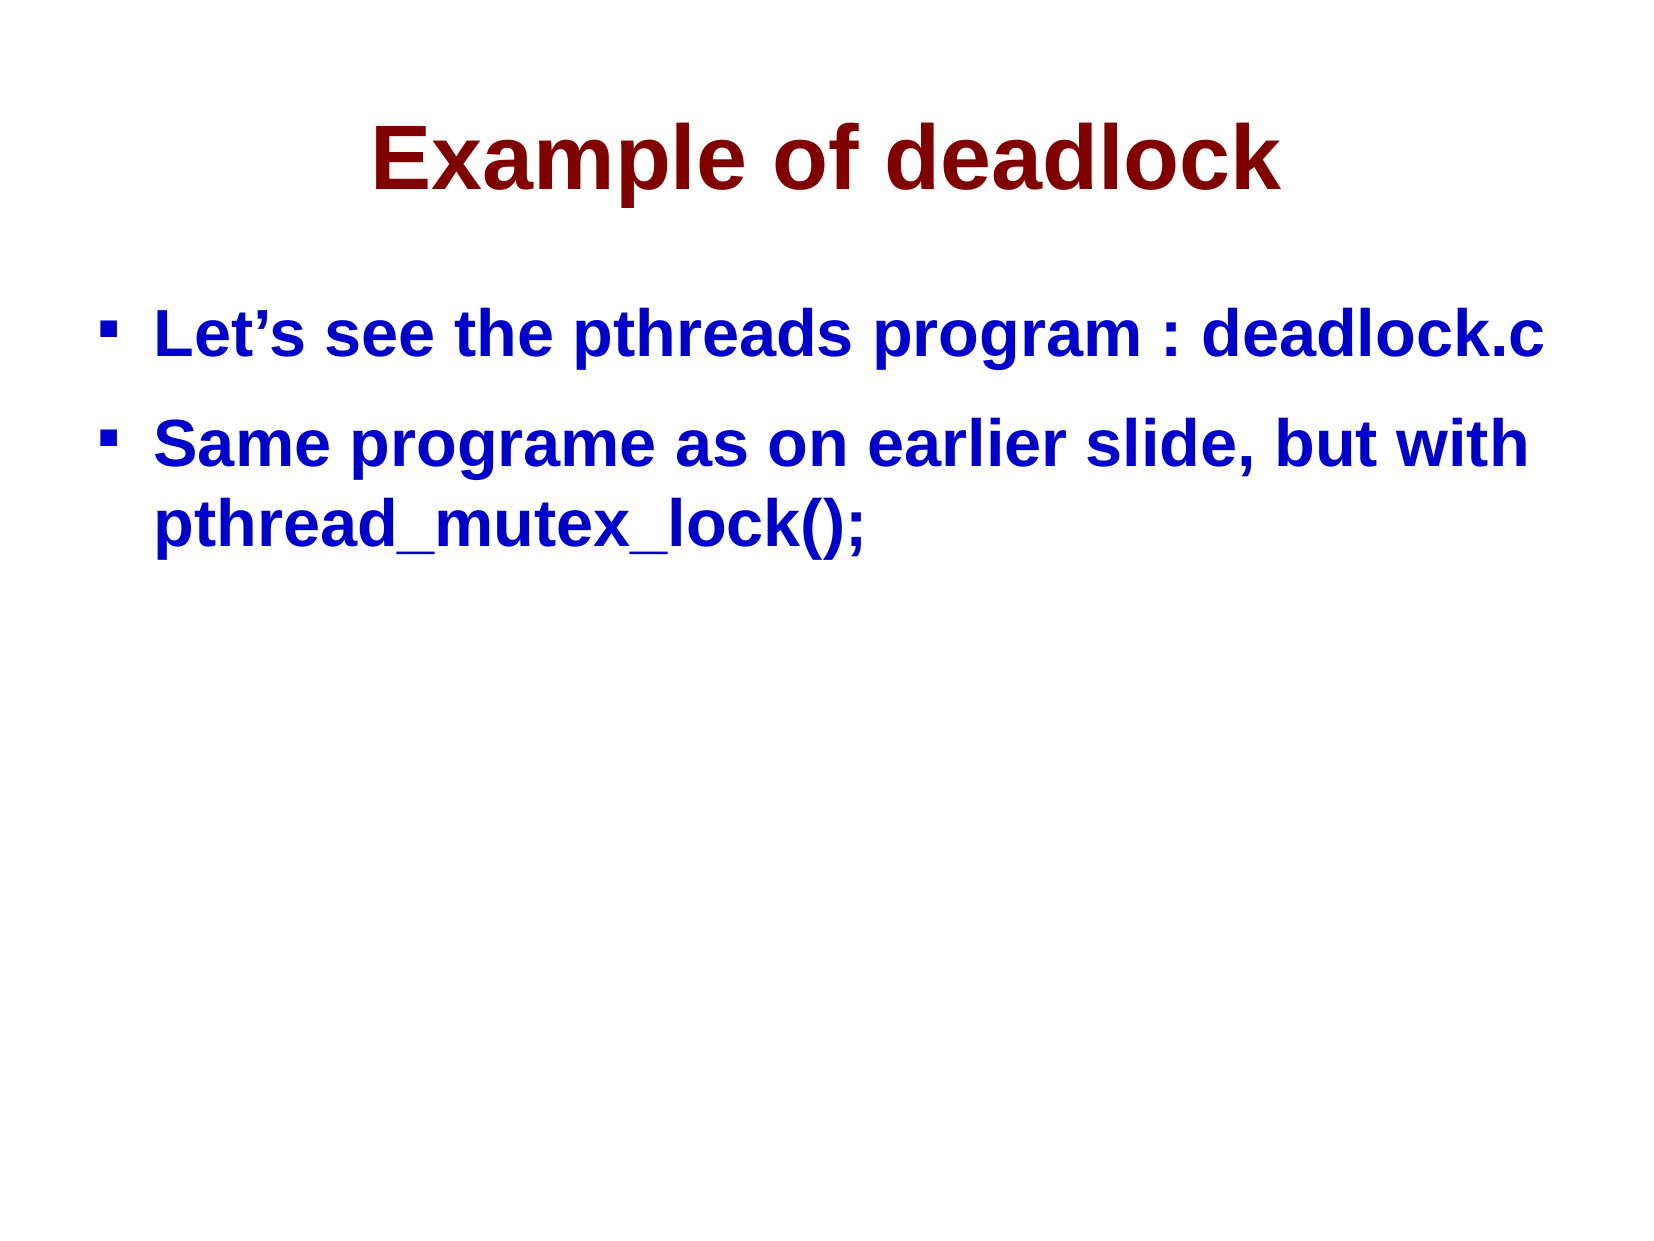

# Example of deadlock
Let’s see the pthreads program : deadlock.c
Same programe as on earlier slide, but with pthread_mutex_lock();